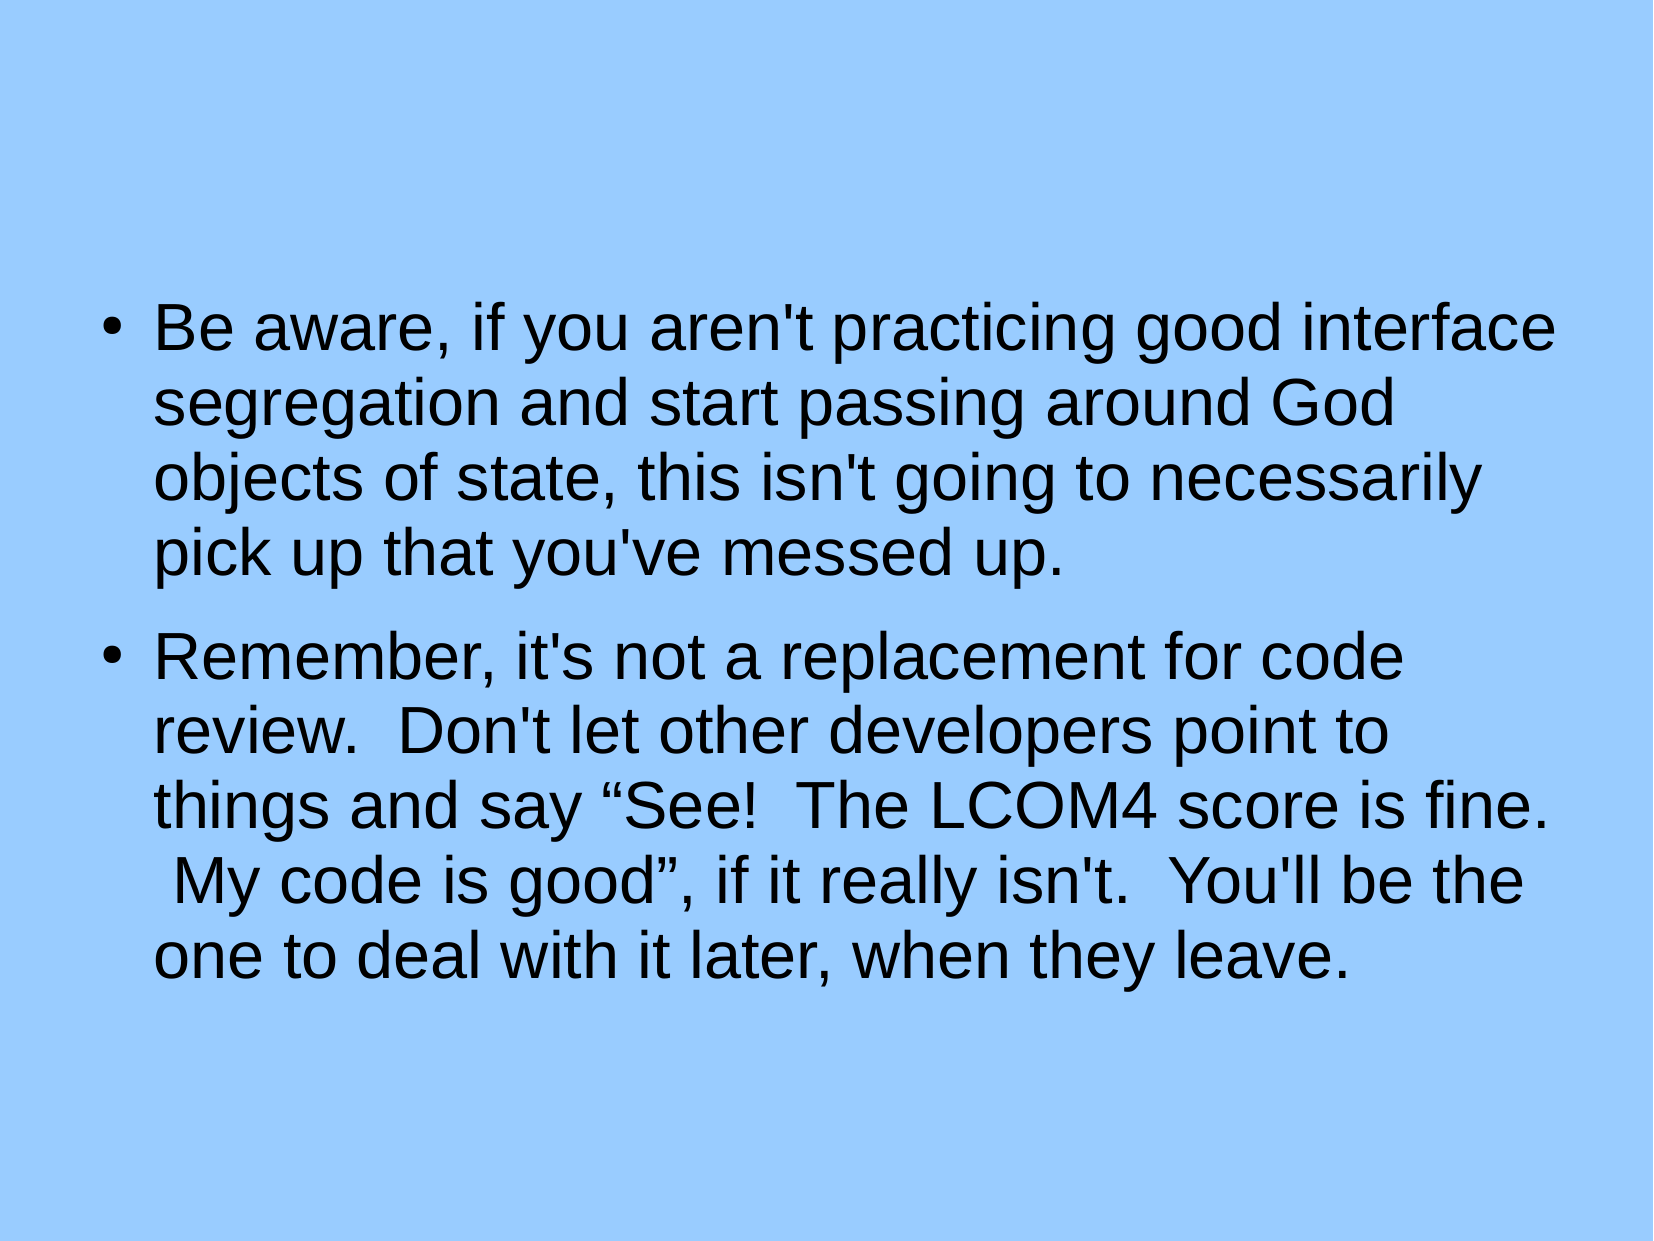

# Be aware, if you aren't practicing good interface segregation and start passing around God objects of state, this isn't going to necessarily pick up that you've messed up.
Remember, it's not a replacement for code review. Don't let other developers point to things and say “See! The LCOM4 score is fine. My code is good”, if it really isn't. You'll be the one to deal with it later, when they leave.